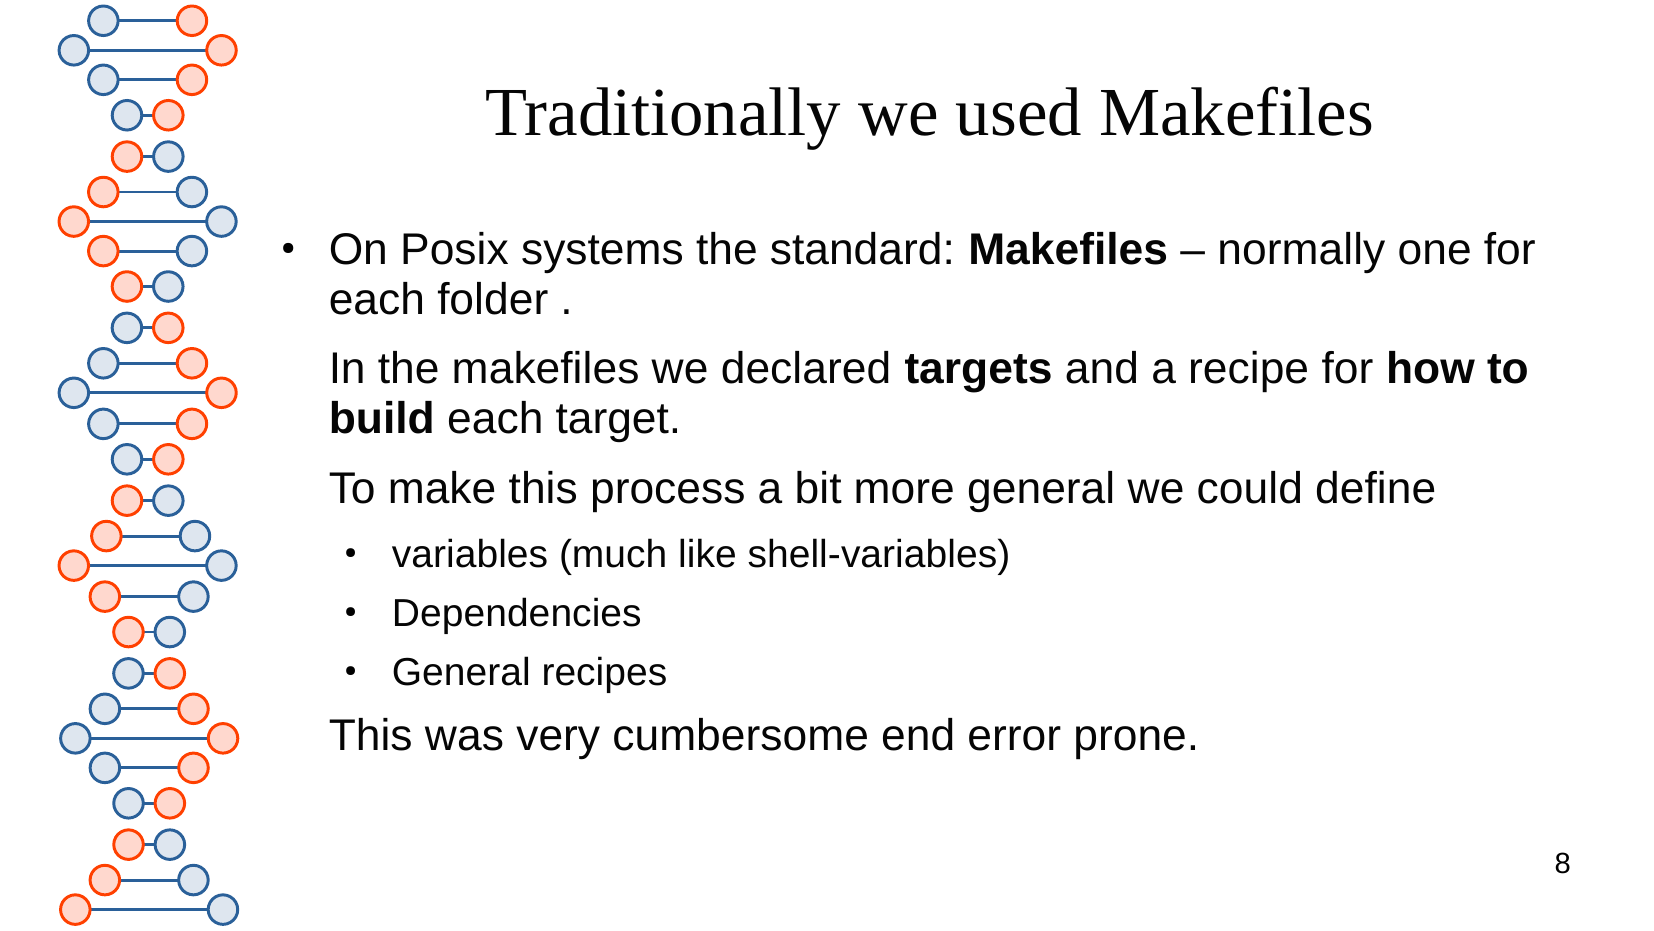

# Traditionally we used Makefiles
On Posix systems the standard: Makefiles – normally one for each folder .
In the makefiles we declared targets and a recipe for how to build each target.
To make this process a bit more general we could define
variables (much like shell-variables)
Dependencies
General recipes
This was very cumbersome end error prone.
8